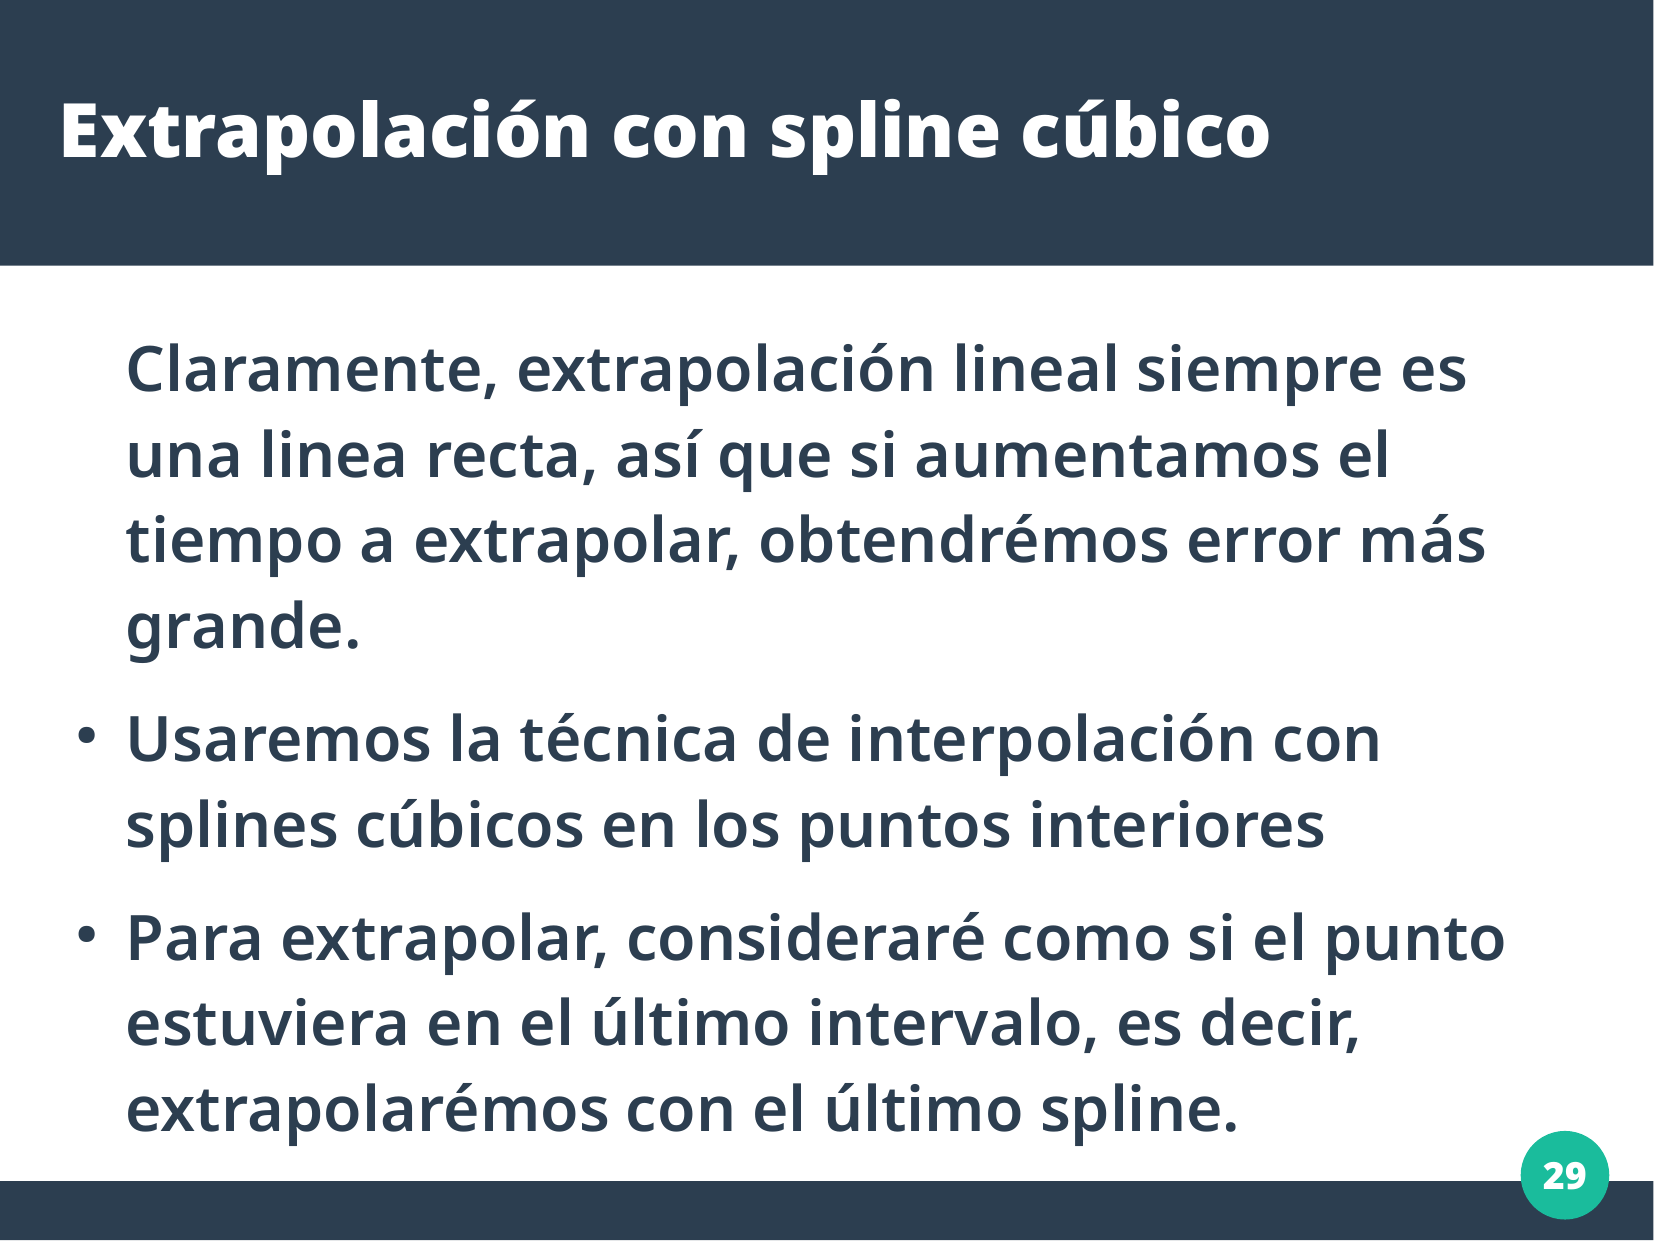

# Extrapolación con spline cúbico
Claramente, extrapolación lineal siempre es una linea recta, así que si aumentamos el tiempo a extrapolar, obtendrémos error más grande.
Usaremos la técnica de interpolación con splines cúbicos en los puntos interiores
Para extrapolar, consideraré como si el punto estuviera en el último intervalo, es decir, extrapolarémos con el último spline.
29